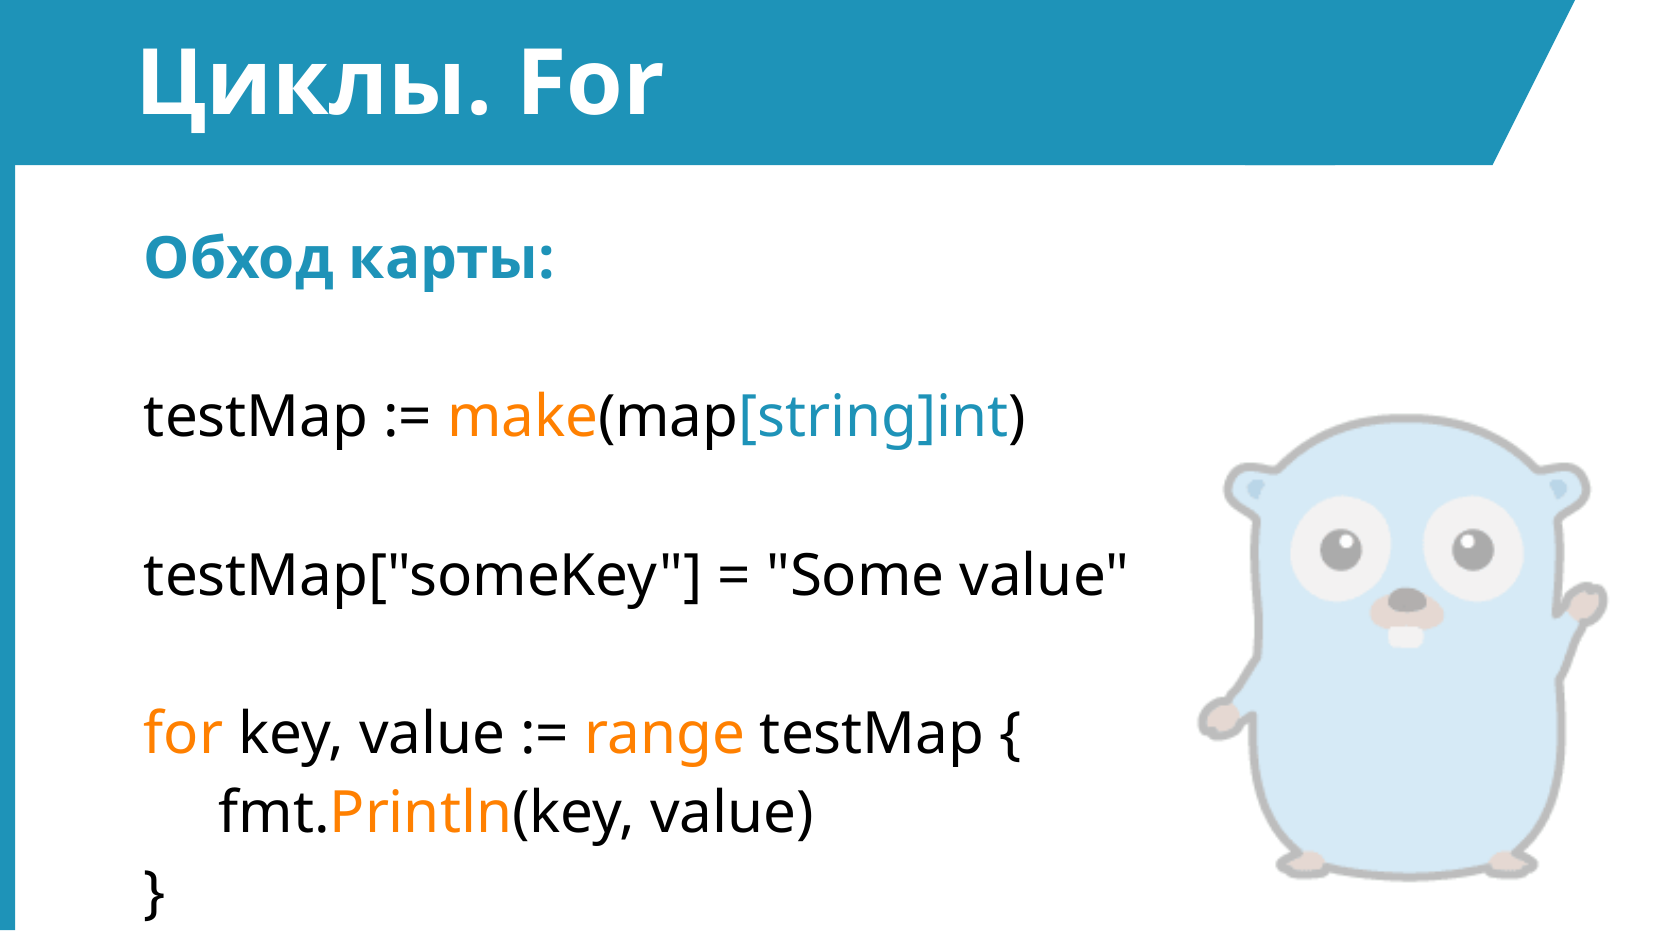

# Циклы. For
Обход карты:
testMap := make(map[string]int)
testMap["someKey"] = "Some value"
for key, value := range testMap {
	fmt.Println(key, value)
}